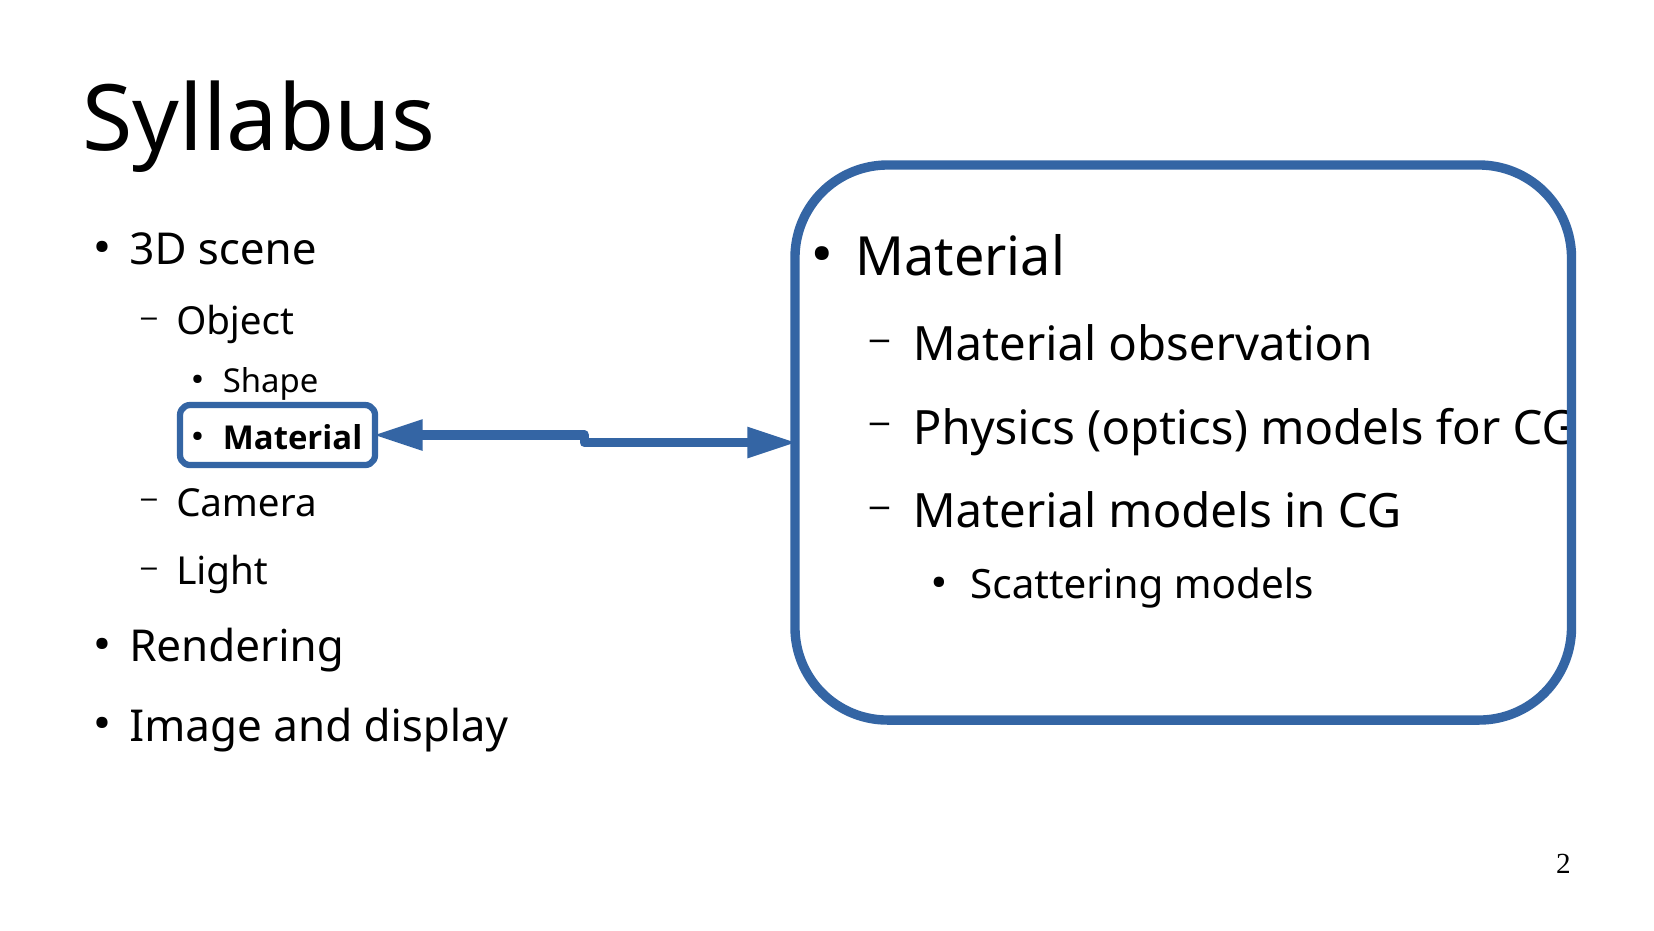

# Syllabus
3D scene
Object
Shape
Material
Camera
Light
Rendering
Image and display
Material
Material observation
Physics (optics) models for CG
Material models in CG
Scattering models
2